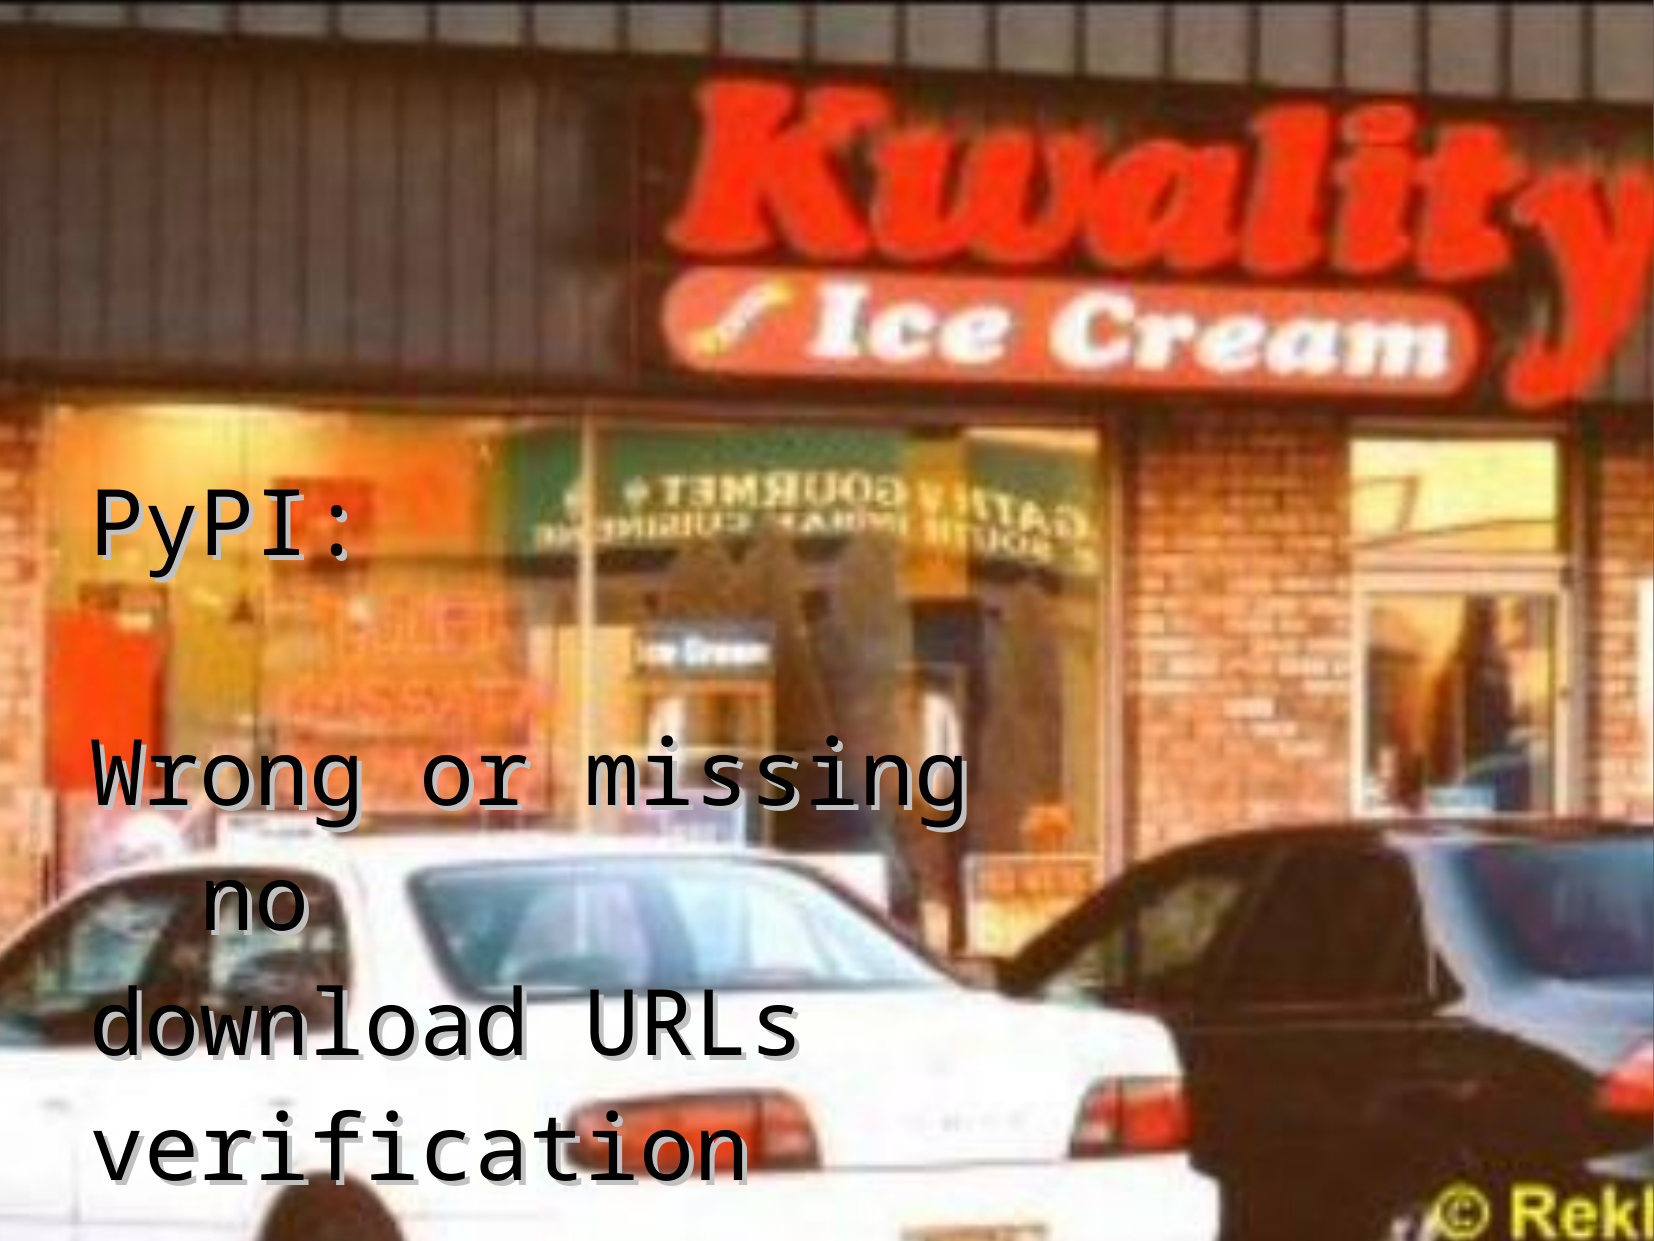

PyPI:
Wrong or missing no
download URLs verification